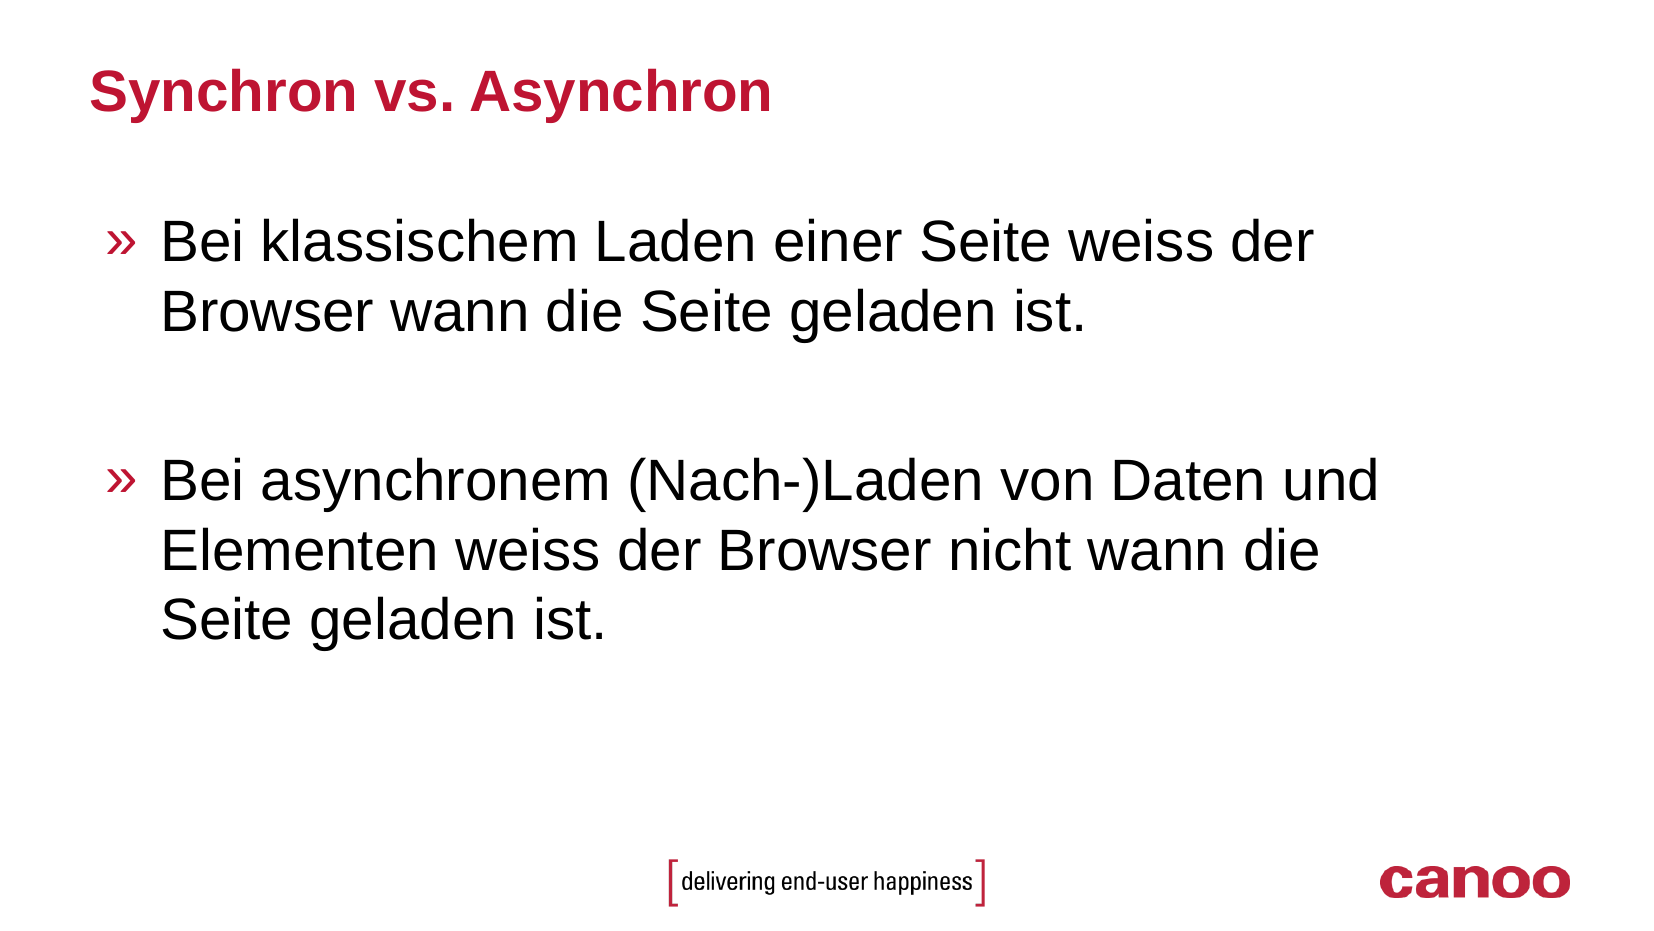

# Synchron vs. Asynchron
Bei klassischem Laden einer Seite weiss der Browser wann die Seite geladen ist.
Bei asynchronem (Nach-)Laden von Daten und Elementen weiss der Browser nicht wann die Seite geladen ist.